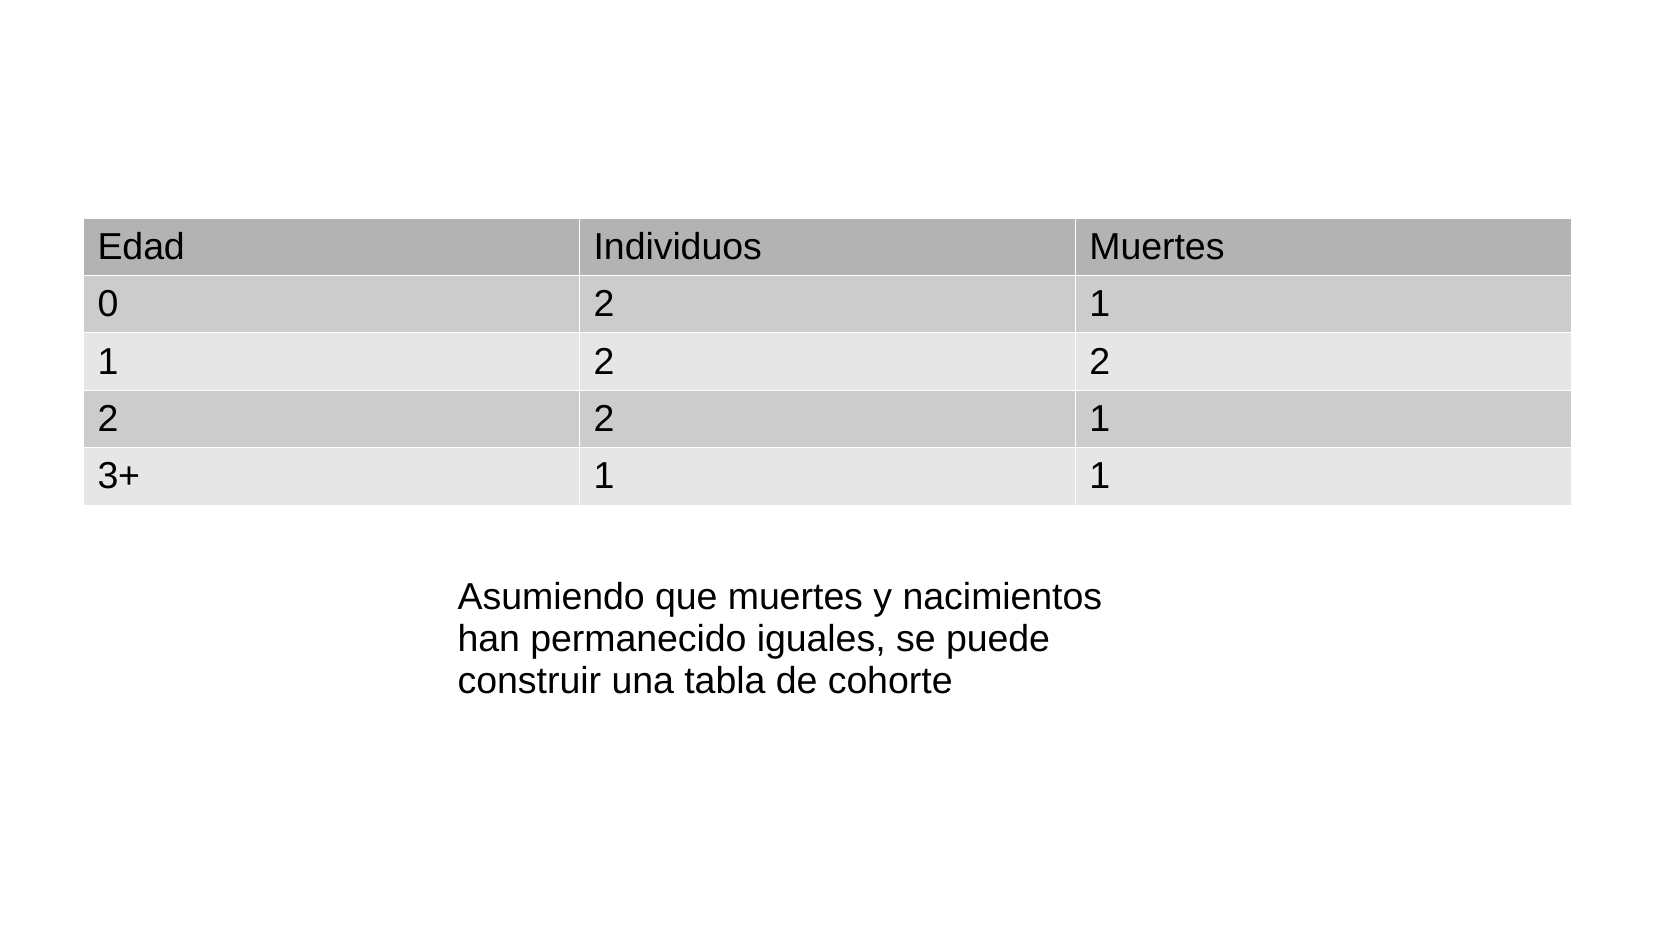

| Edad | Individuos | Muertes |
| --- | --- | --- |
| 0 | 2 | 1 |
| 1 | 2 | 2 |
| 2 | 2 | 1 |
| 3+ | 1 | 1 |
Asumiendo que muertes y nacimientos han permanecido iguales, se puede construir una tabla de cohorte